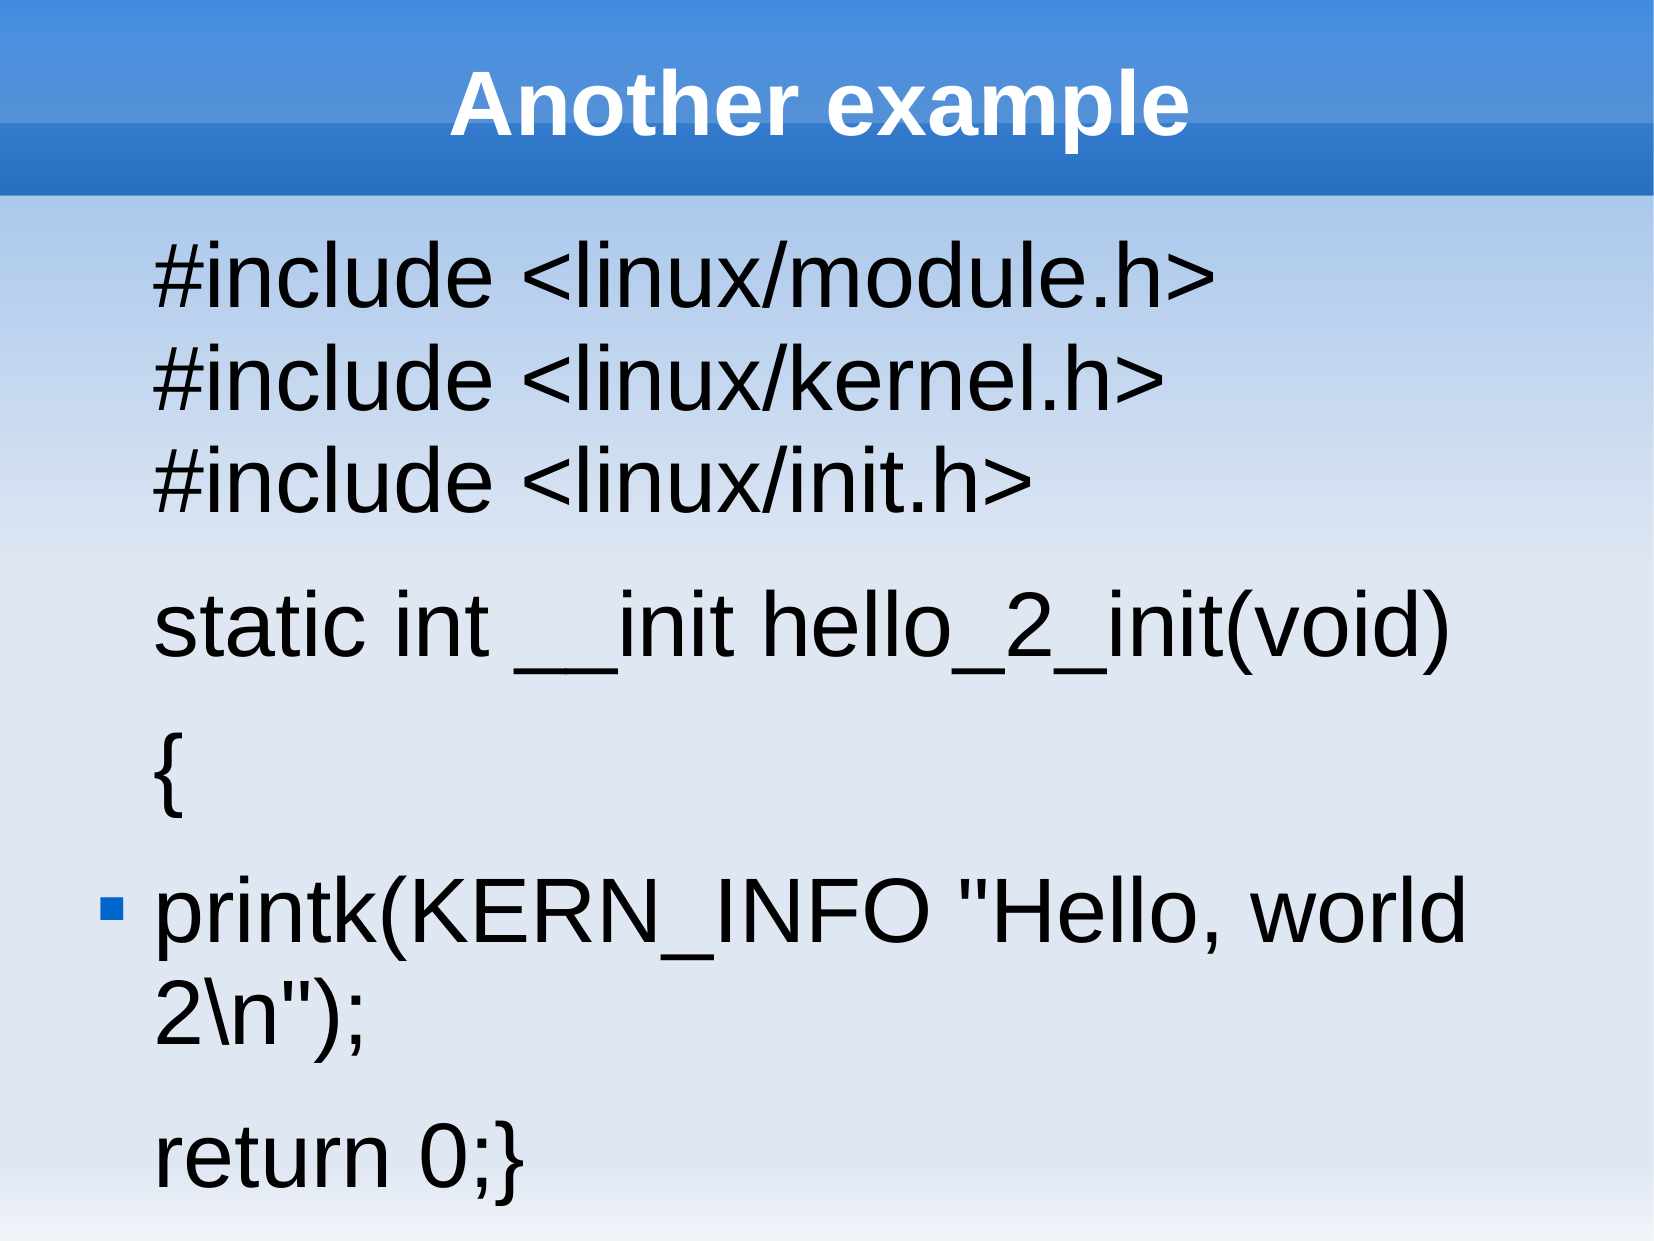

# Another example
#include <linux/module.h> #include <linux/kernel.h> #include <linux/init.h>
static int __init hello_2_init(void)
{
printk(KERN_INFO "Hello, world 2\n");
return 0;}